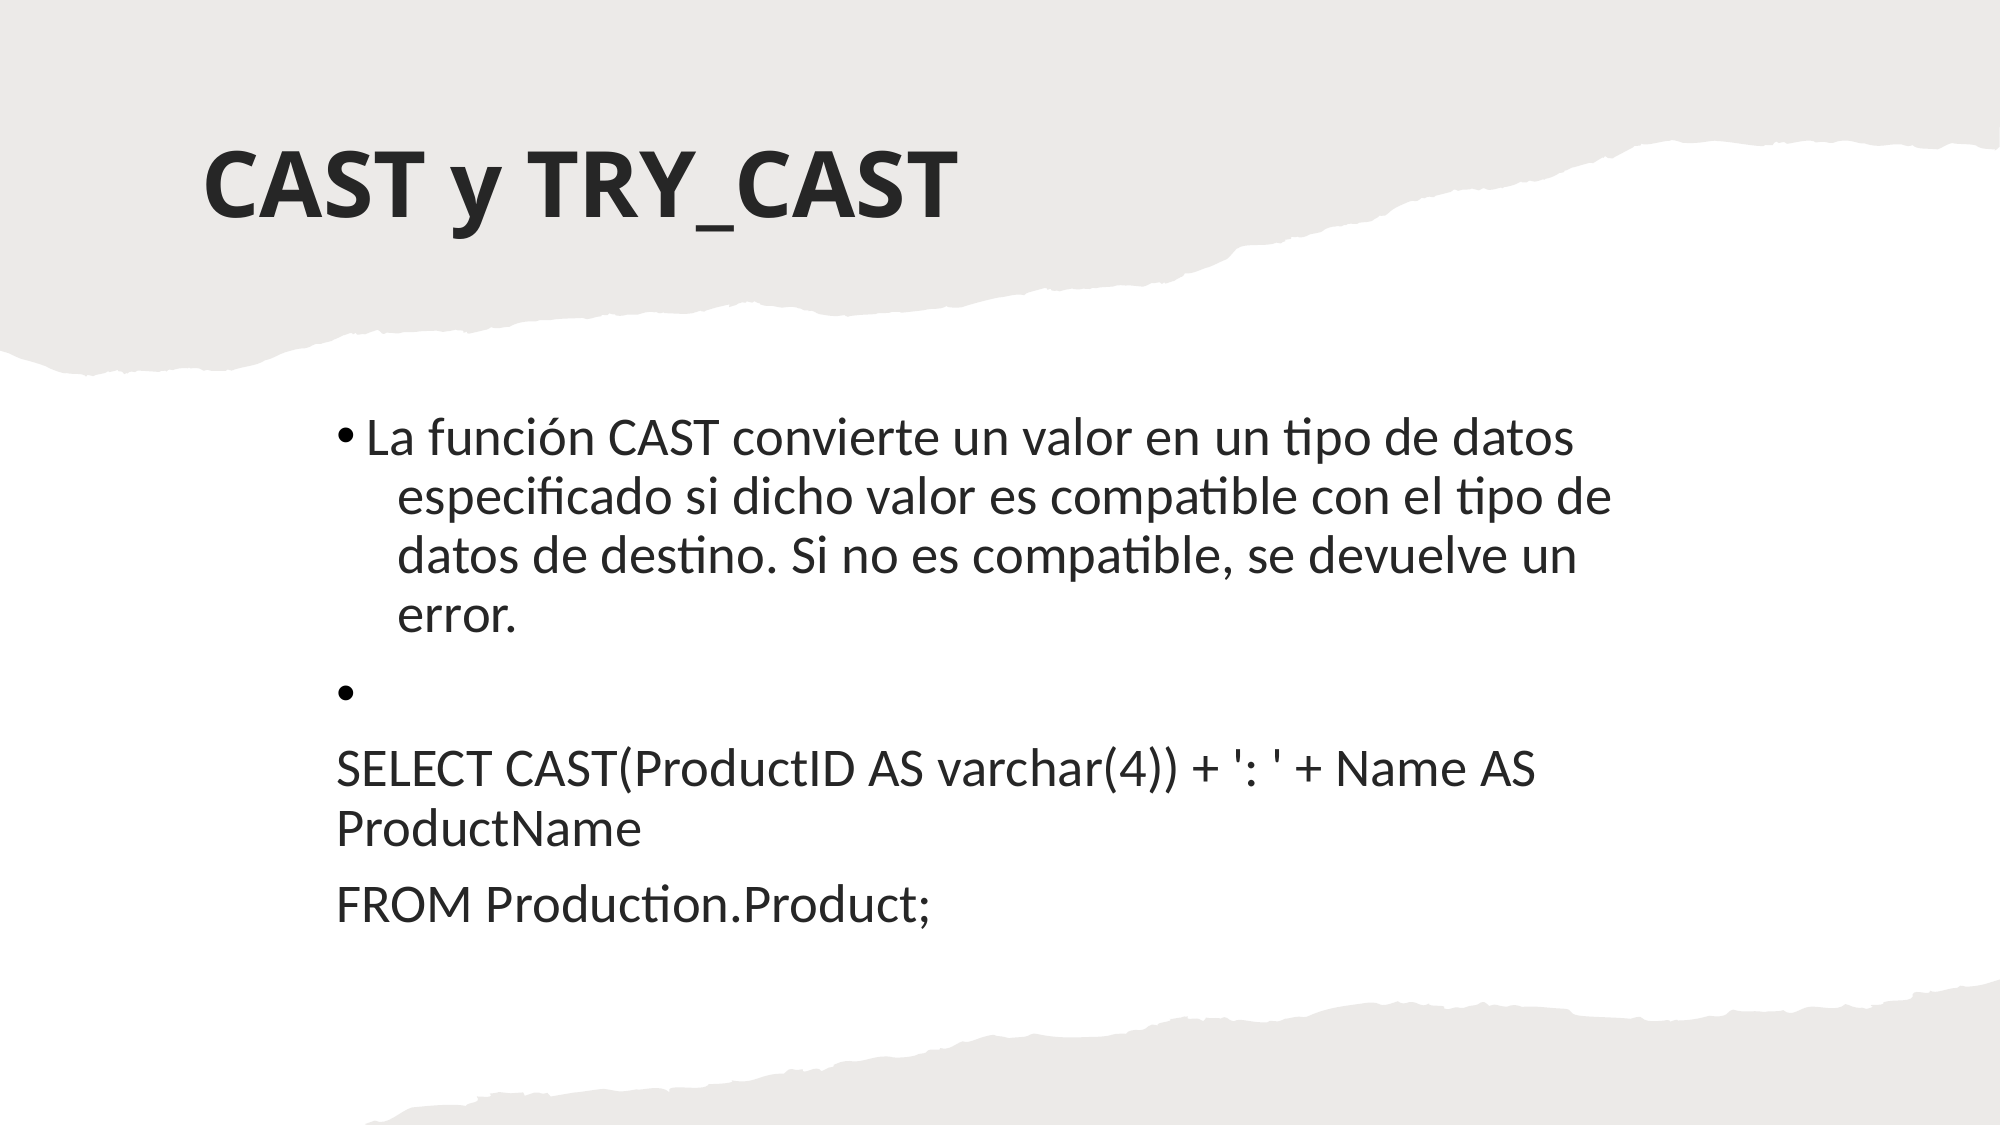

# CAST y TRY_CAST
La función CAST convierte un valor en un tipo de datos especificado si dicho valor es compatible con el tipo de datos de destino. Si no es compatible, se devuelve un error.
SELECT CAST(ProductID AS varchar(4)) + ': ' + Name AS ProductName
FROM Production.Product;